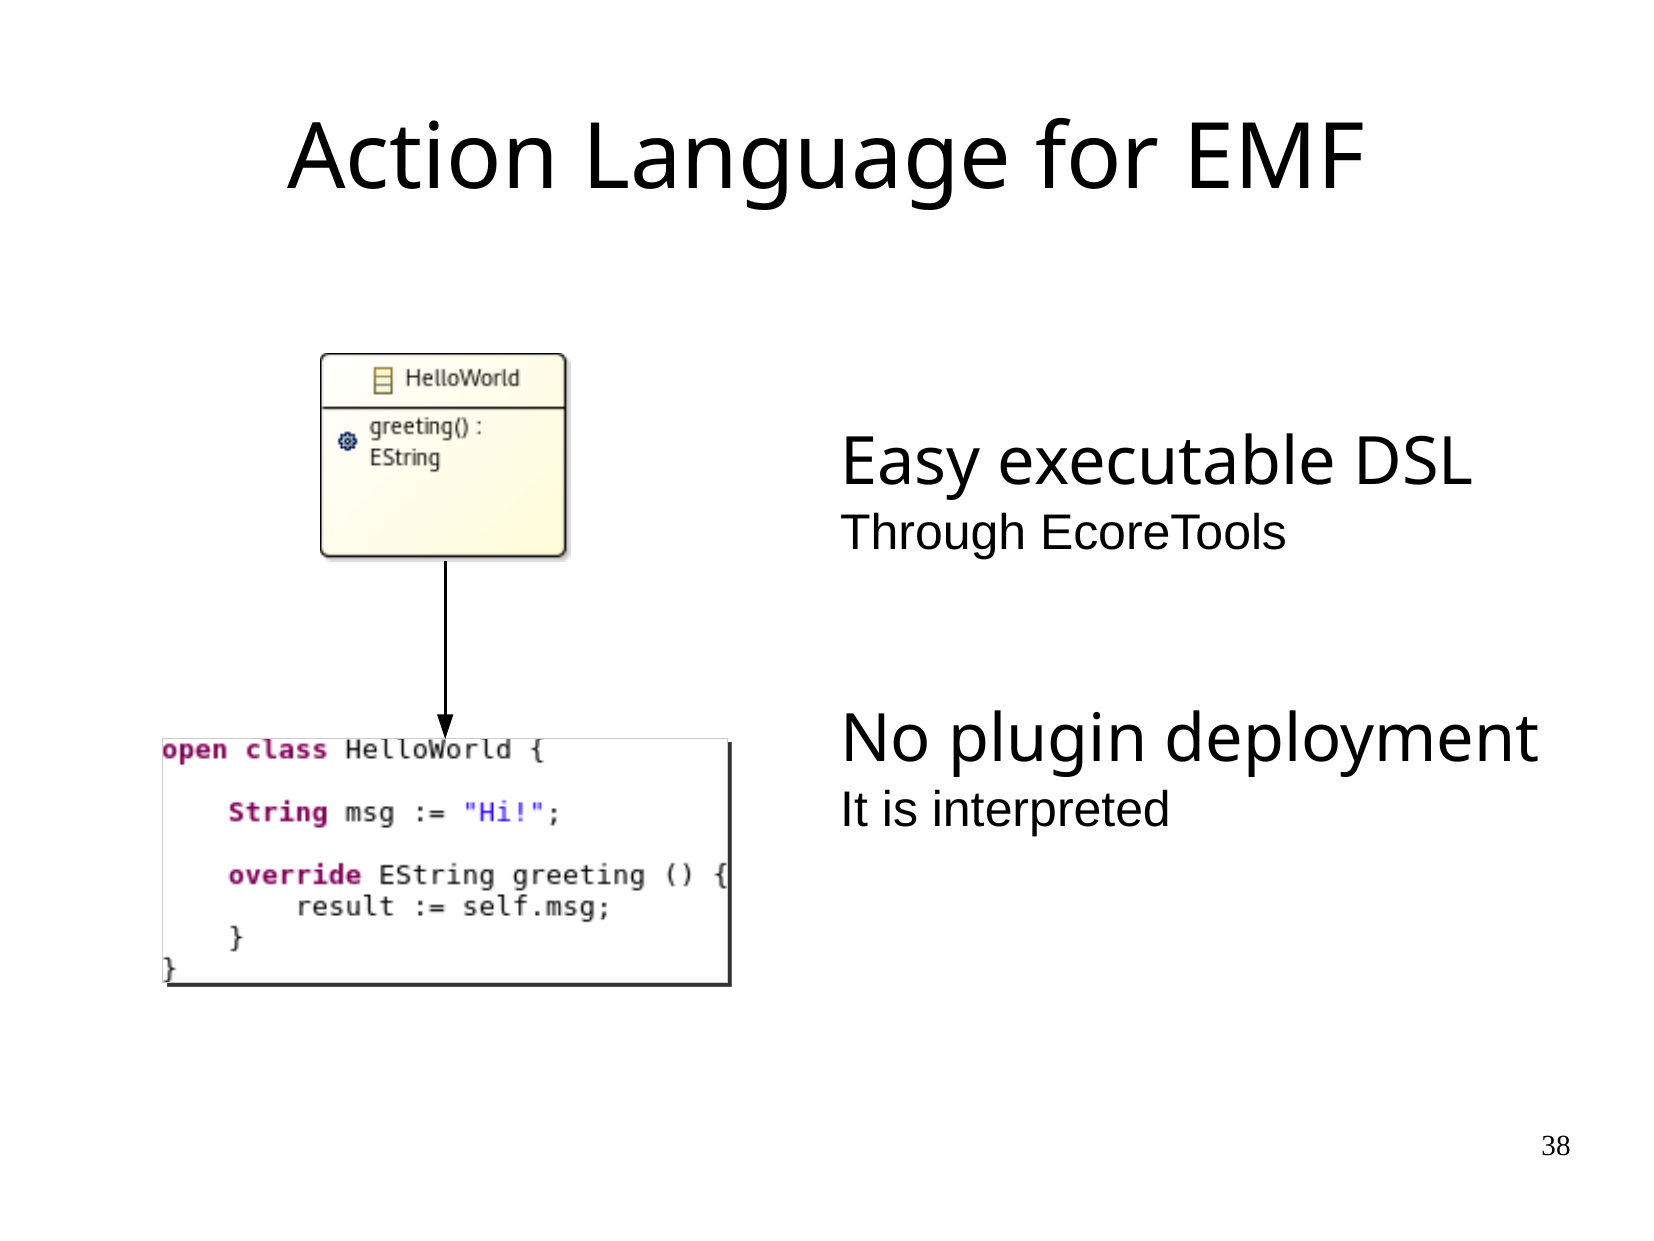

# Action Language for EMF
Easy executable DSL
Through EcoreTools
No plugin deployment
It is interpreted
38